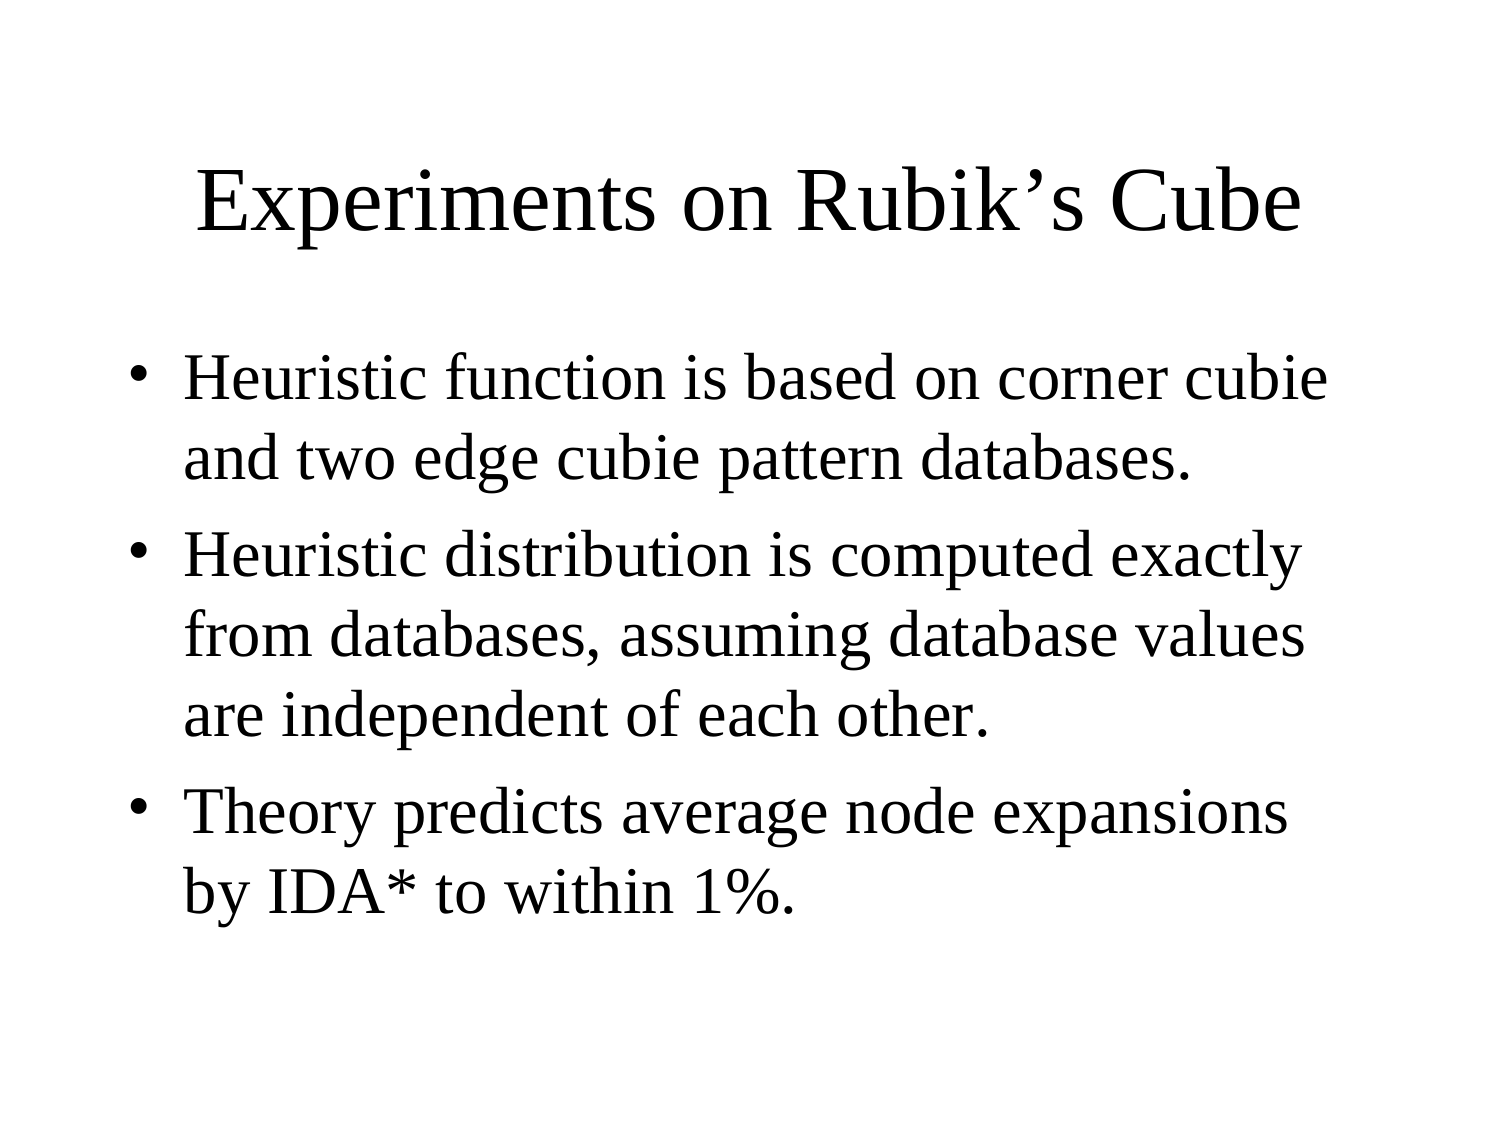

# Experiments on Rubik’s Cube
Heuristic function is based on corner cubie and two edge cubie pattern databases.
Heuristic distribution is computed exactly from databases, assuming database values are independent of each other.
Theory predicts average node expansions by IDA* to within 1%.